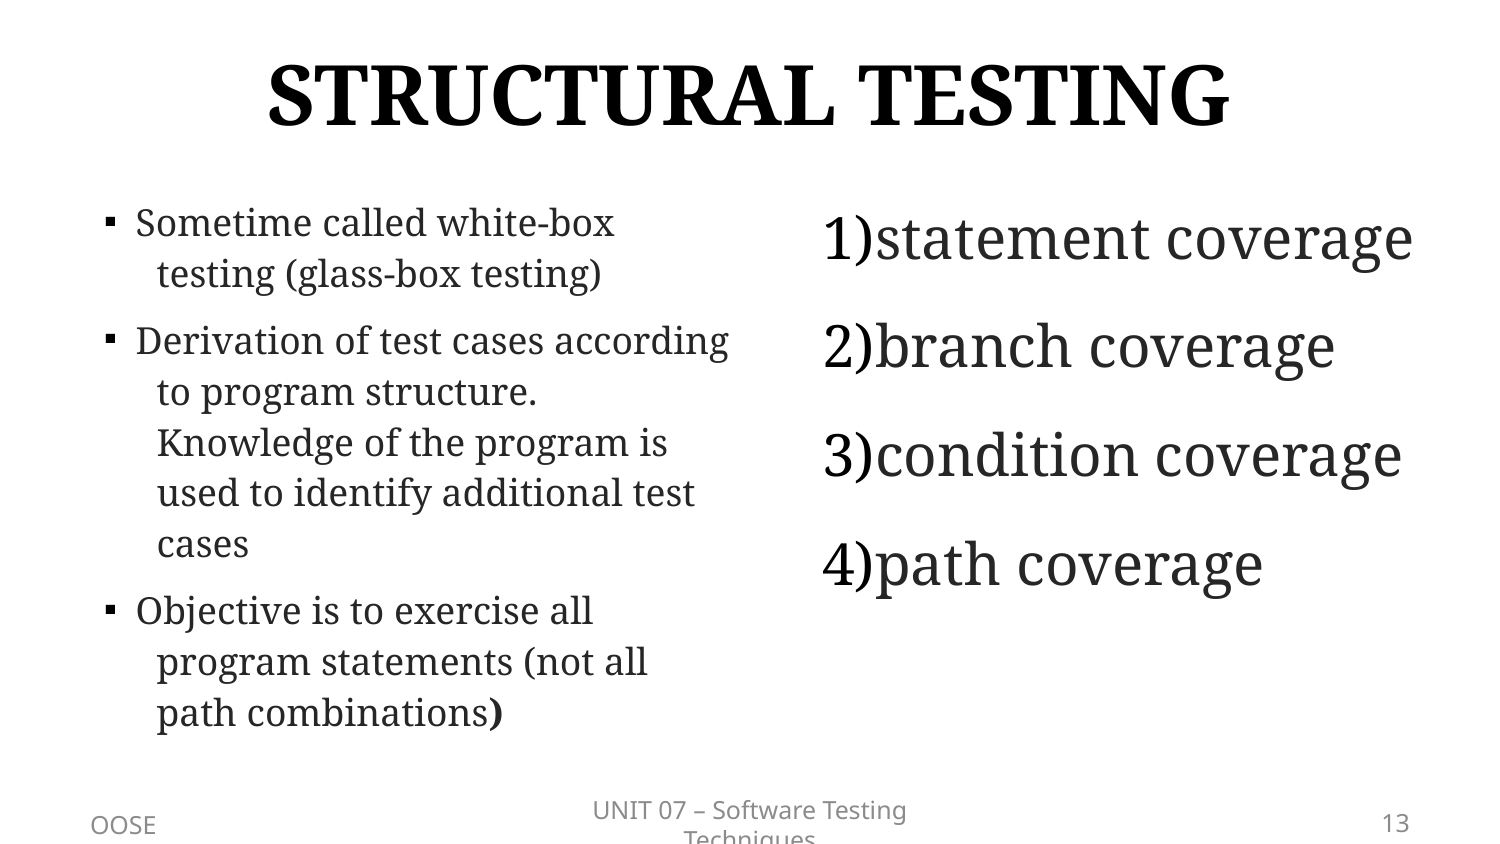

# STRUCTURAL TESTING
Sometime called white-box testing (glass-box testing)
Derivation of test cases according to program structure. Knowledge of the program is used to identify additional test cases
Objective is to exercise all program statements (not all path combinations)
statement coverage
branch coverage
condition coverage
path coverage
OOSE
UNIT 07 - Software Testing Techniques
13